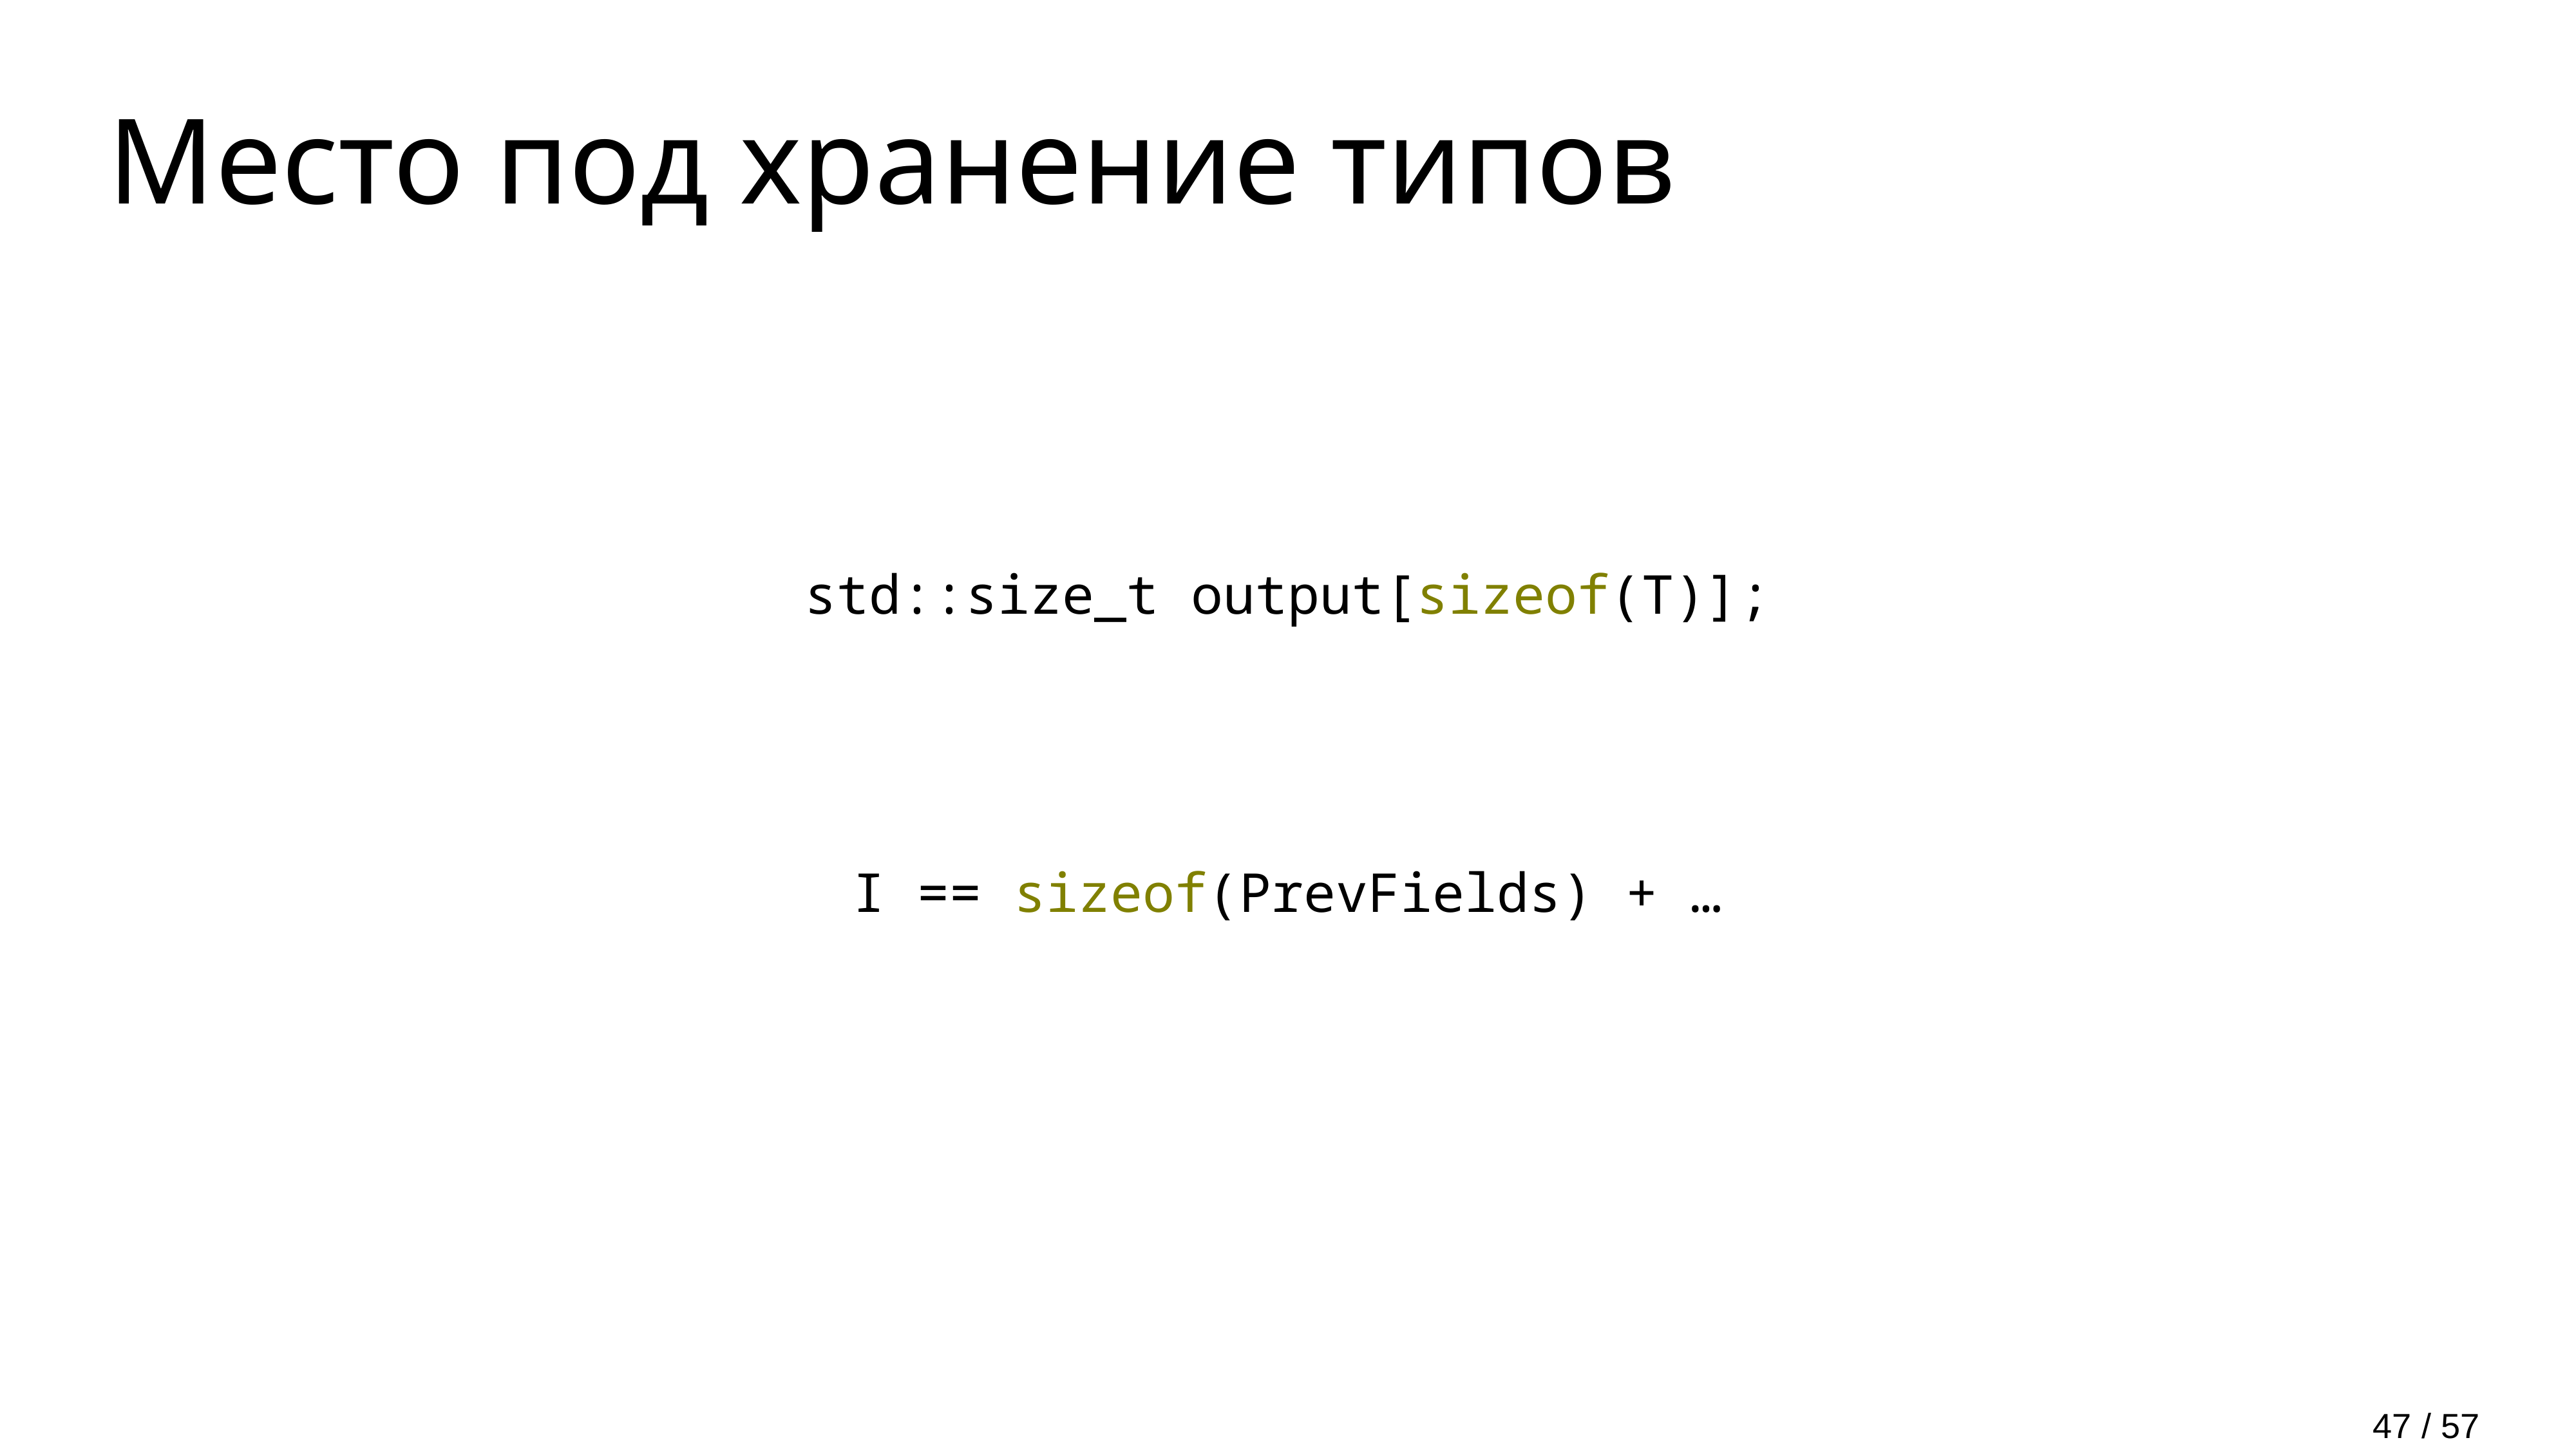

# Место под хранение типов
std::size_t output[sizeof(T)];
I == sizeof(PrevFields) + …